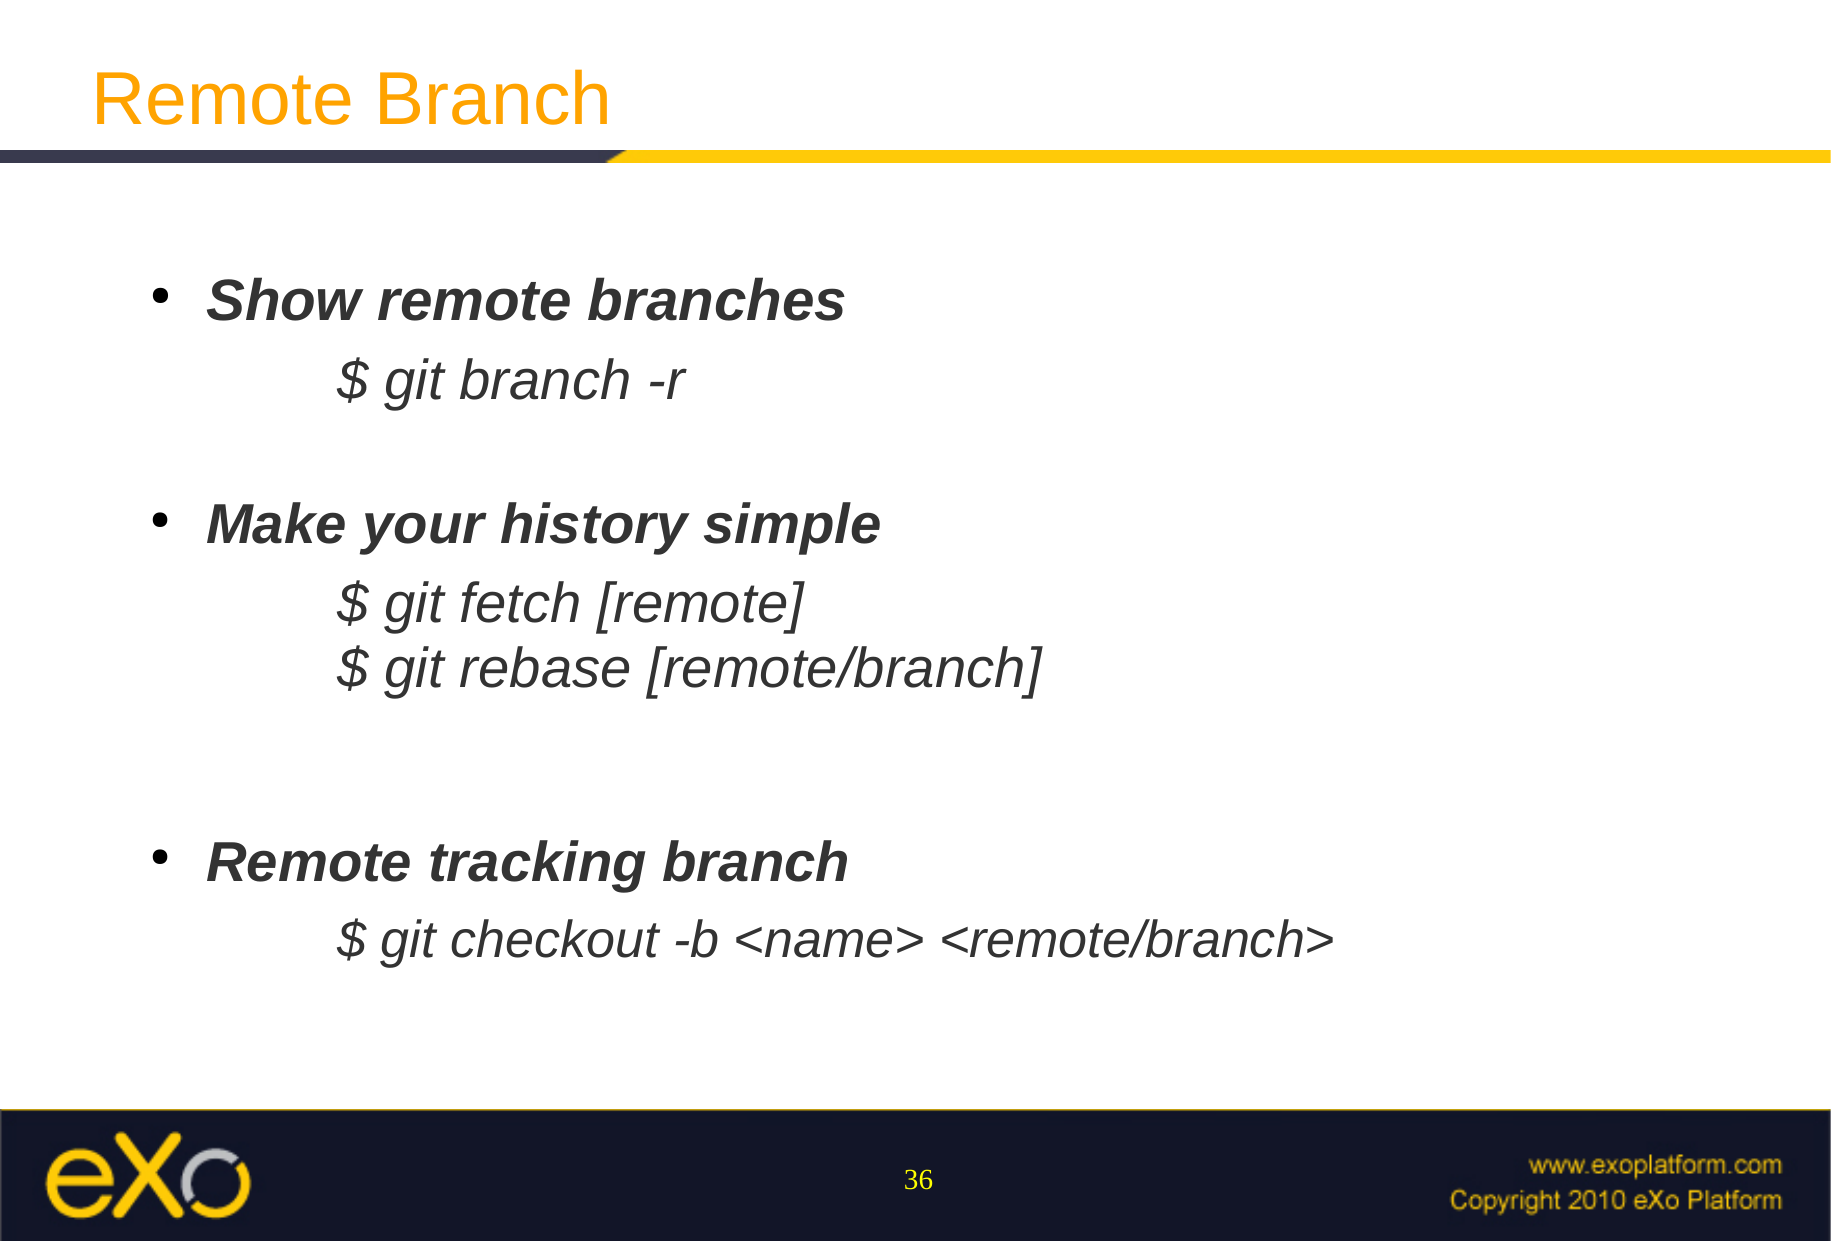

Remote Branch
# Show remote branches
$ git branch -r
Make your history simple
$ git fetch [remote]
$ git rebase [remote/branch]
Remote tracking branch
$ git checkout -b <name> <remote/branch>